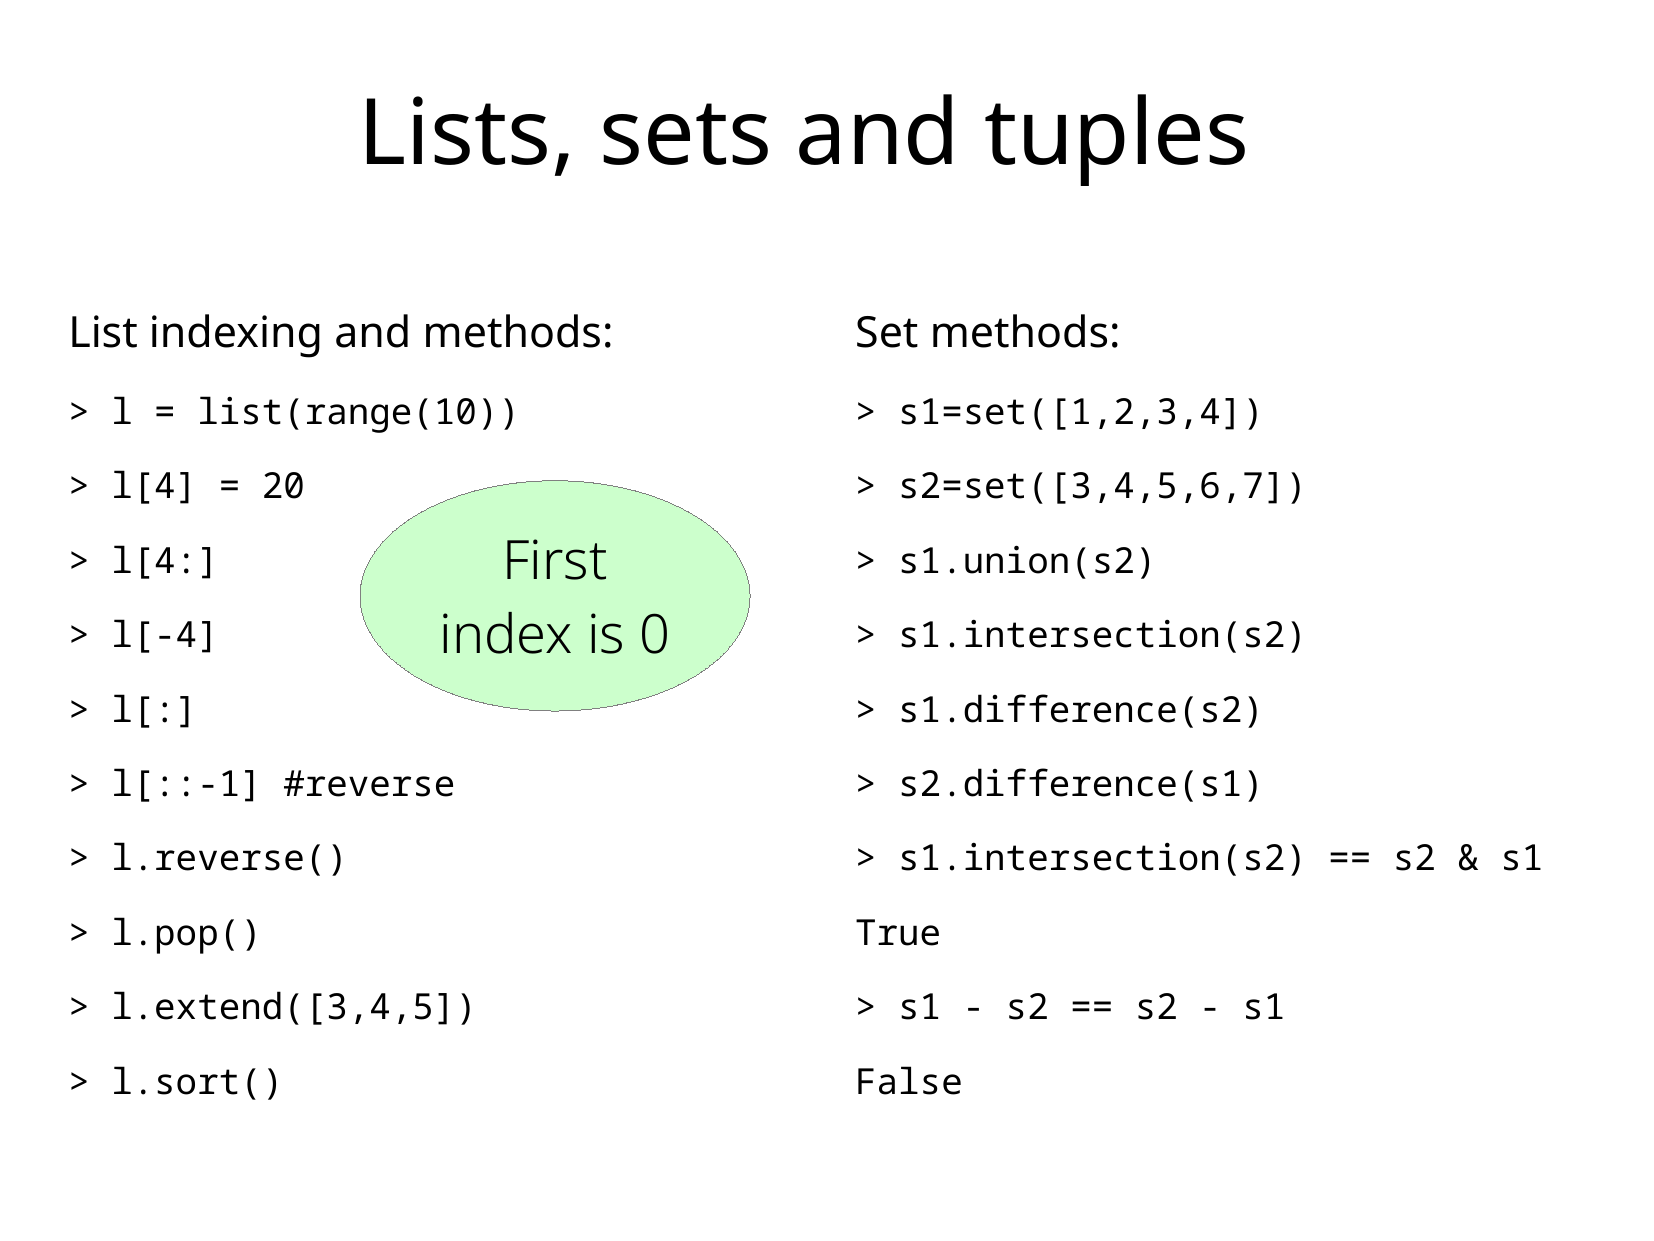

# Lists, sets and tuples
List indexing and methods:
> l = list(range(10))
> l[4] = 20
> l[4:]
> l[-4]
> l[:]
> l[::-1] #reverse
> l.reverse()
> l.pop()
> l.extend([3,4,5])
> l.sort()
Set methods:
> s1=set([1,2,3,4])
> s2=set([3,4,5,6,7])
> s1.union(s2)
> s1.intersection(s2)
> s1.difference(s2)
> s2.difference(s1)
> s1.intersection(s2) == s2 & s1
True
> s1 - s2 == s2 - s1
False
First index is 0